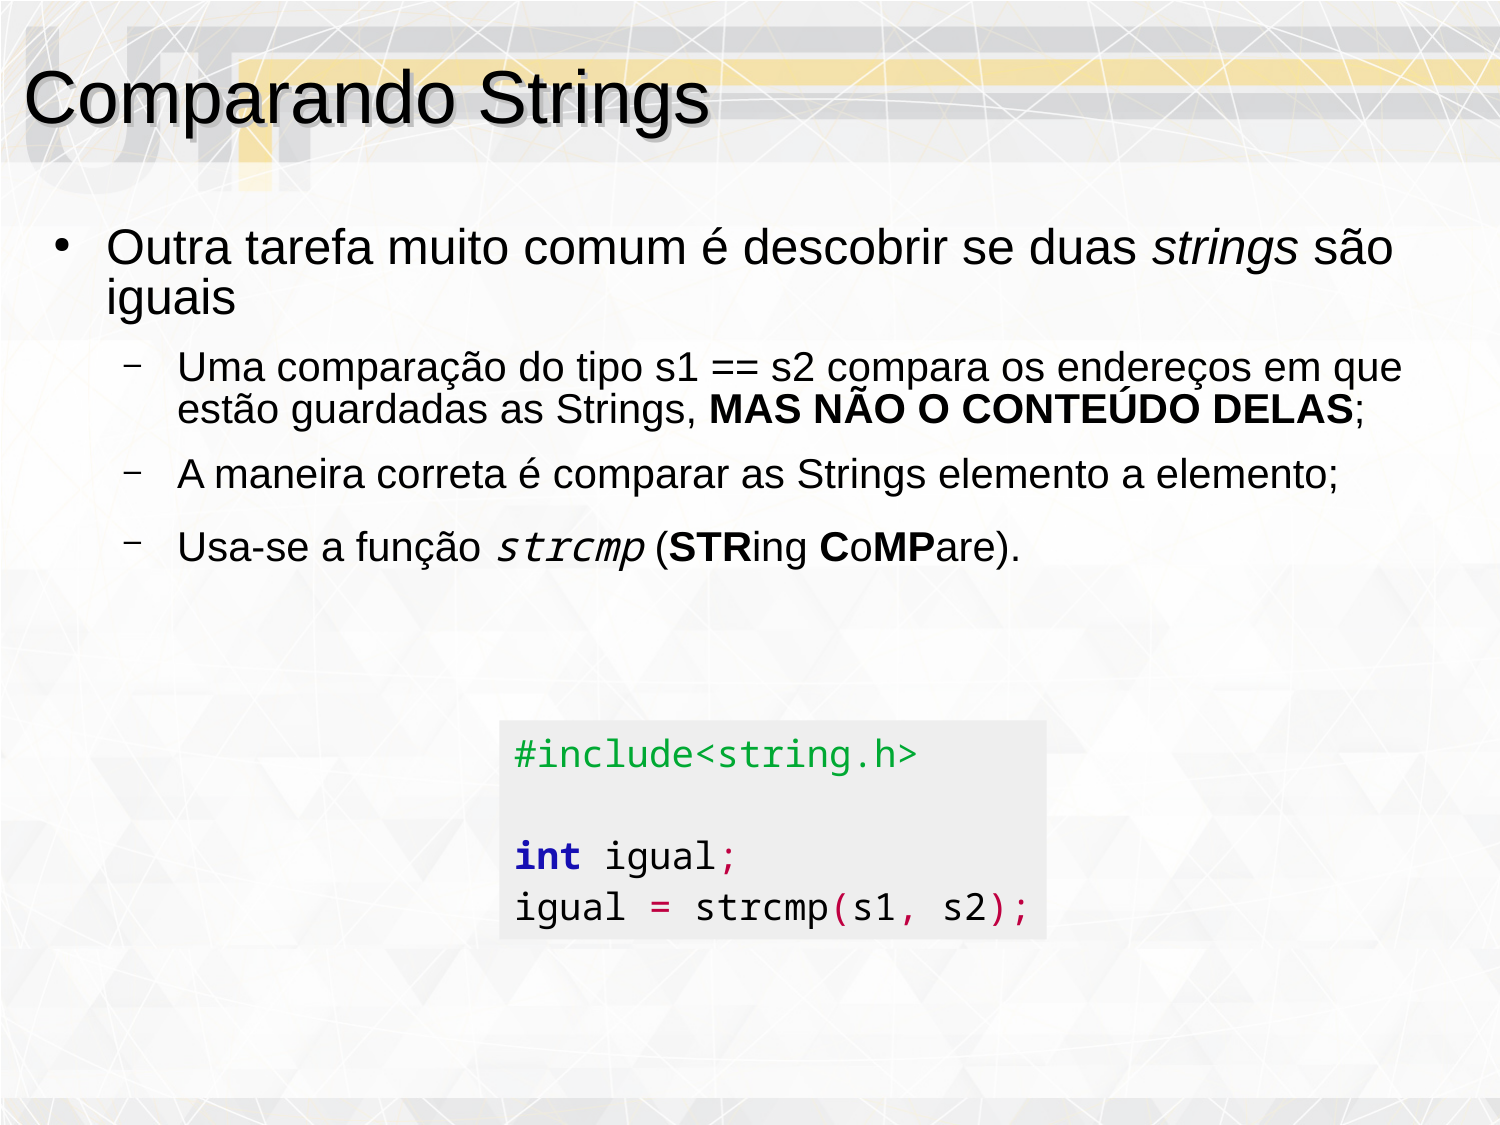

# Comparando Strings
Outra tarefa muito comum é descobrir se duas strings são iguais
Uma comparação do tipo s1 == s2 compara os endereços em que estão guardadas as Strings, MAS NÃO O CONTEÚDO DELAS;
A maneira correta é comparar as Strings elemento a elemento;
Usa-se a função strcmp (STRing CoMPare).
#include<string.h>
int igual;
igual = strcmp(s1, s2);